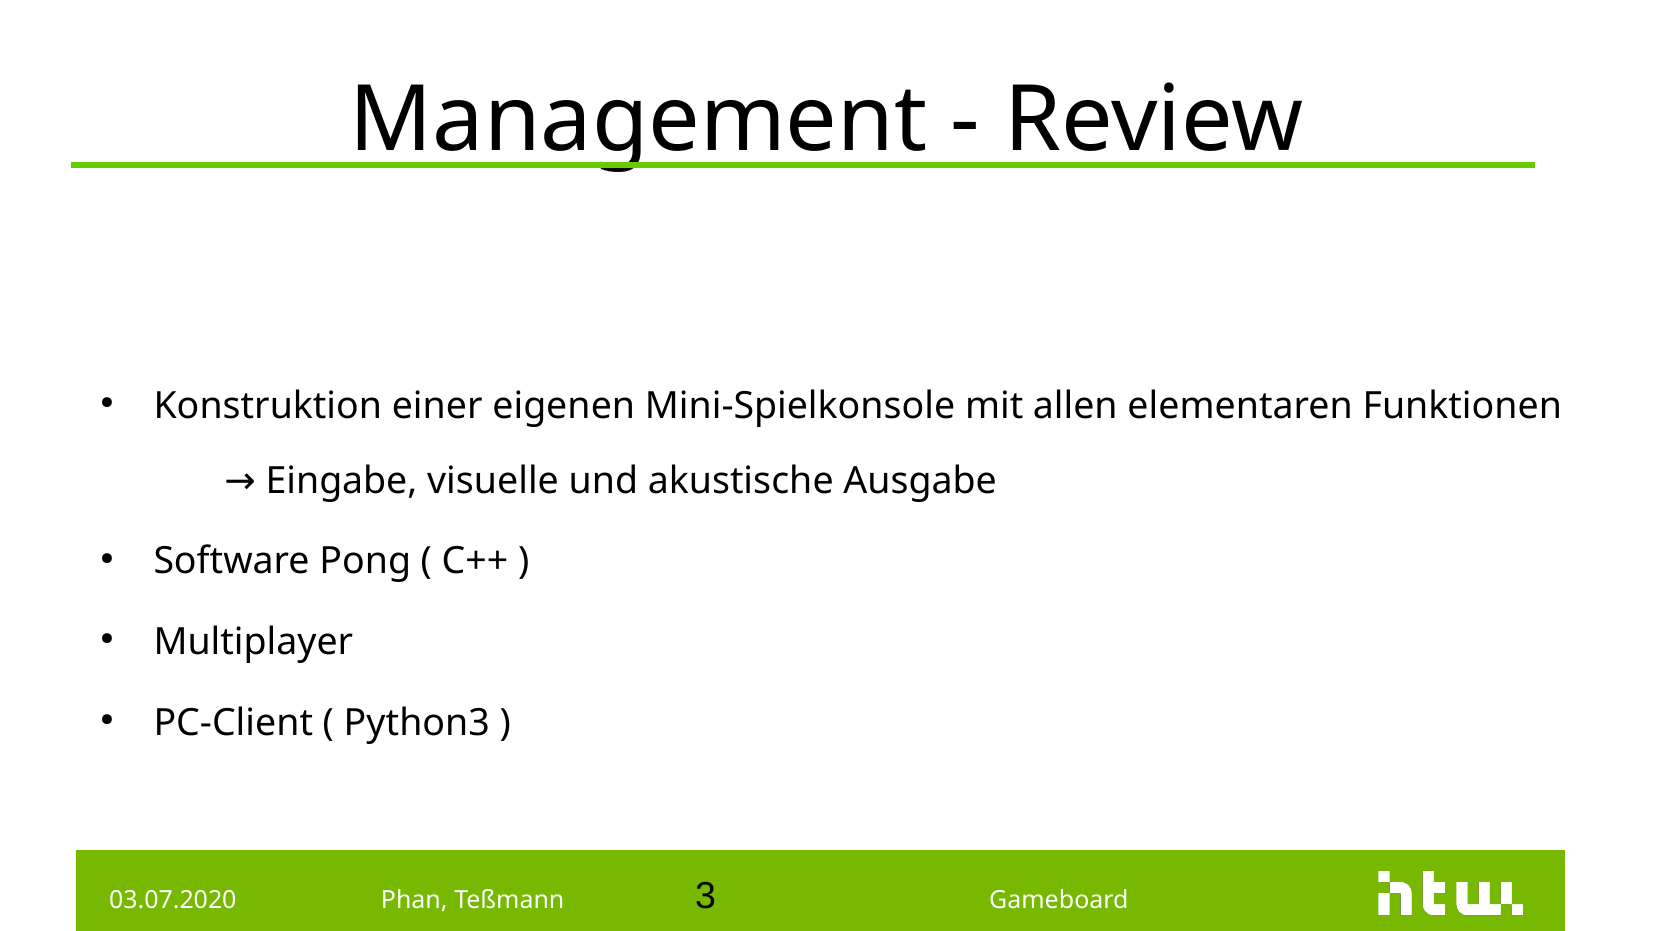

# Management - Review
Konstruktion einer eigenen Mini-Spielkonsole mit allen elementaren Funktionen
→ Eingabe, visuelle und akustische Ausgabe
Software Pong ( C++ )
Multiplayer
PC-Client ( Python3 )